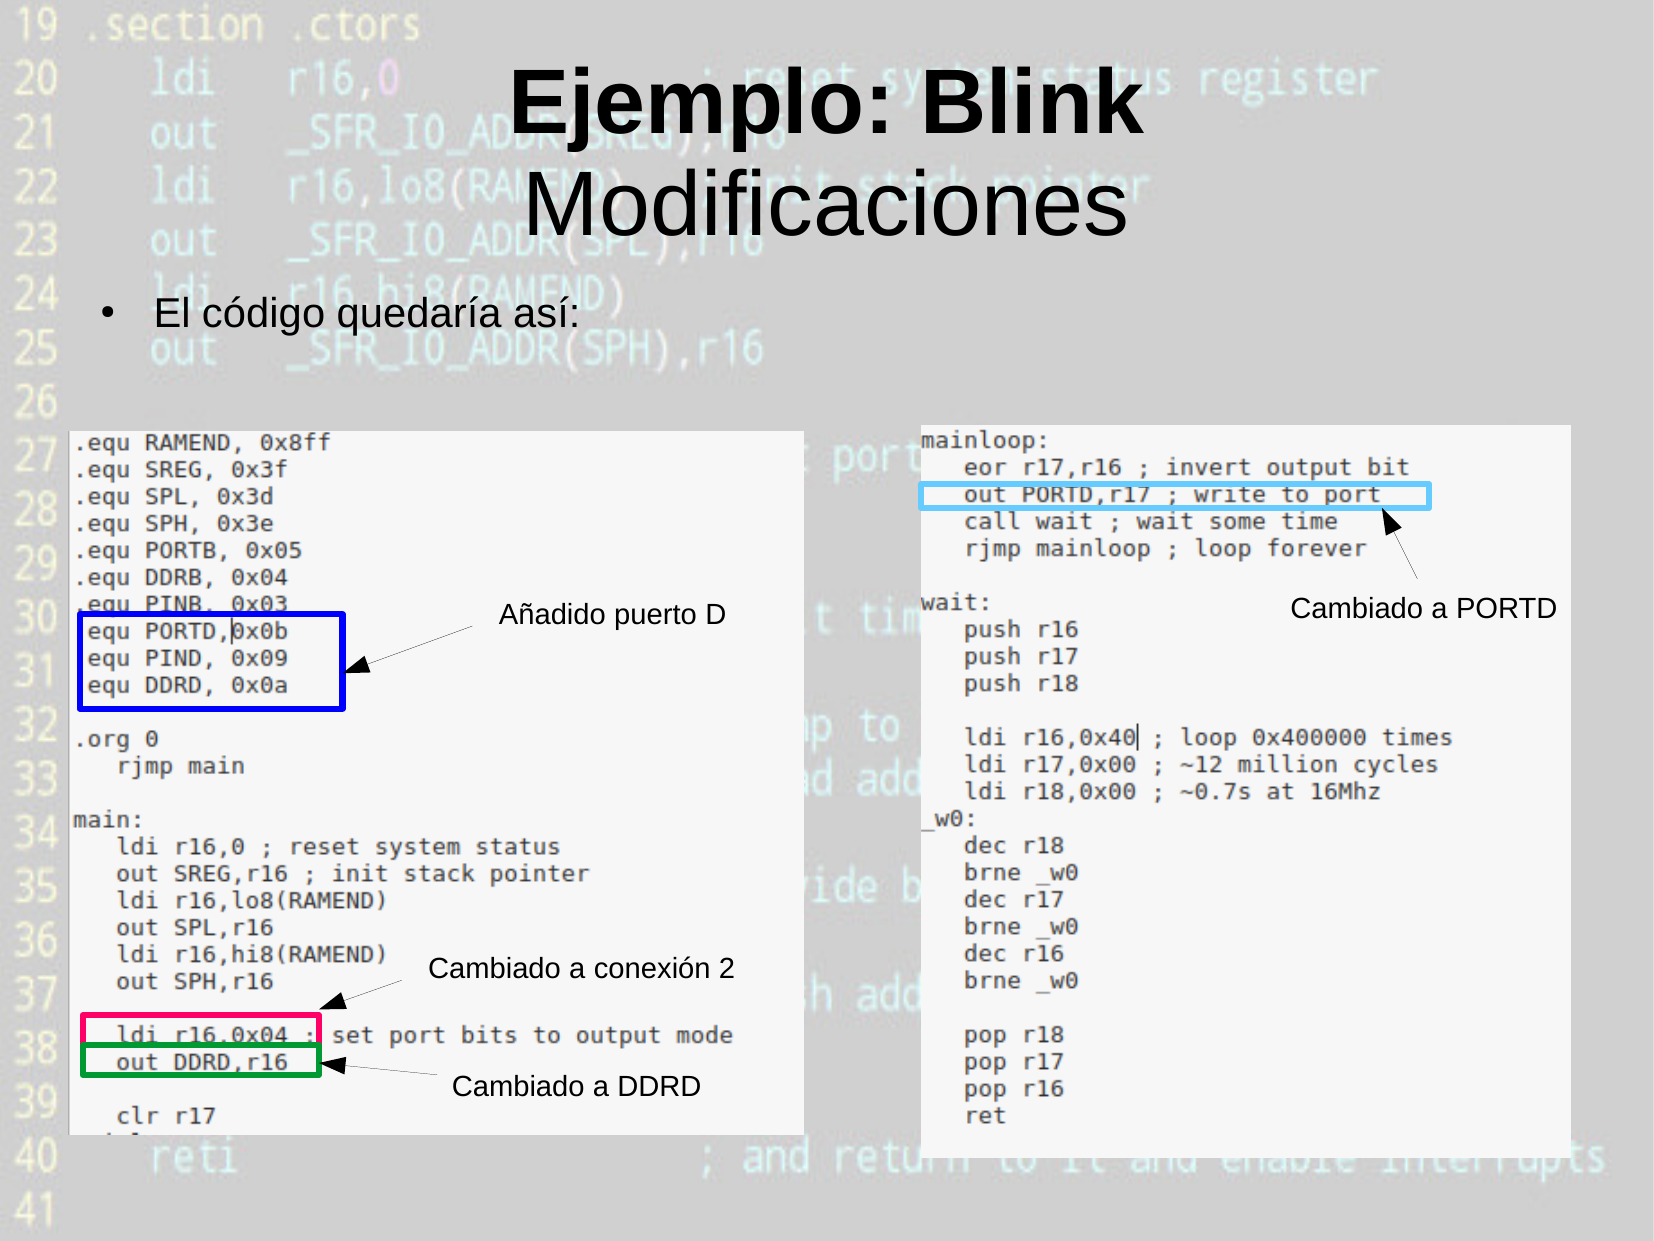

# Ejemplo: Blink Modificaciones
El código quedaría así:
Cambiado a PORTD
Añadido puerto D
Cambiado a conexión 2
Cambiado a DDRD